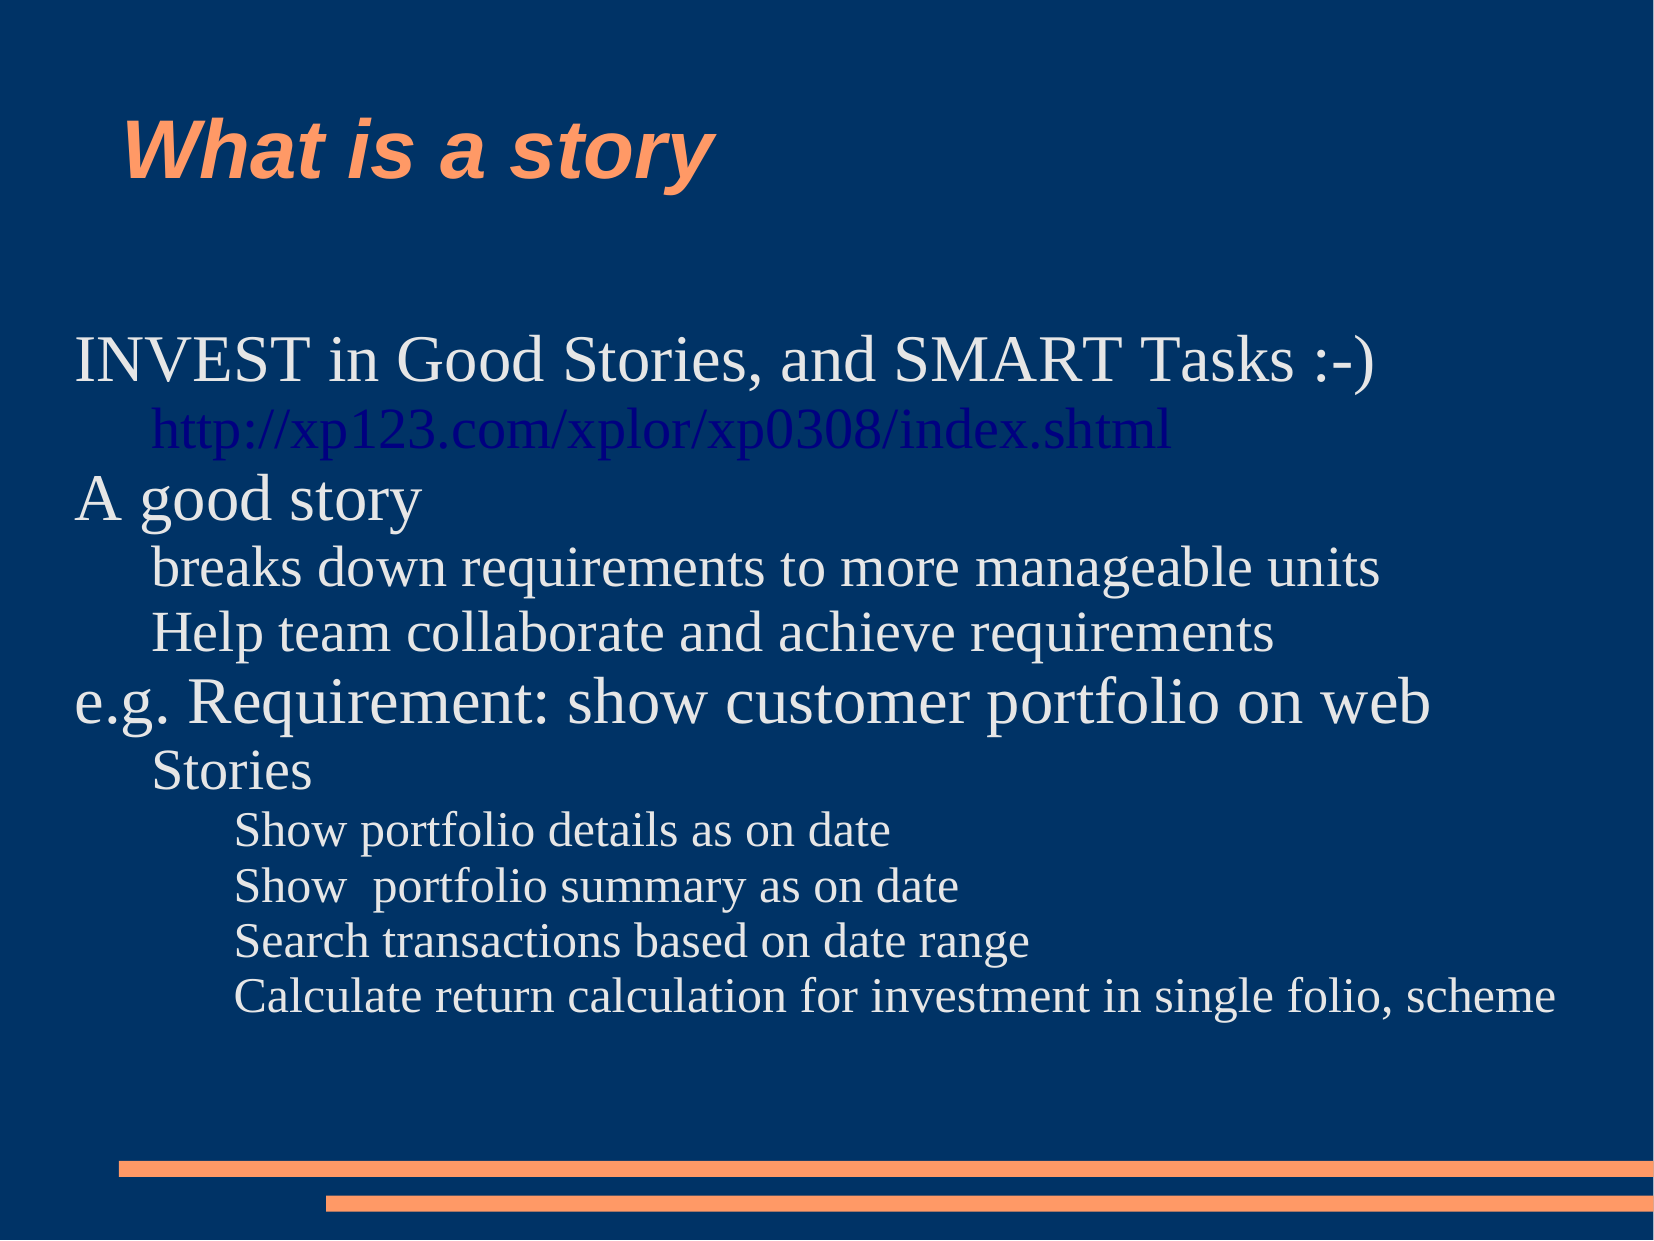

# What is a story
INVEST in Good Stories, and SMART Tasks :-)
http://xp123.com/xplor/xp0308/index.shtml
A good story
breaks down requirements to more manageable units
Help team collaborate and achieve requirements
e.g. Requirement: show customer portfolio on web
Stories
Show portfolio details as on date
Show portfolio summary as on date
Search transactions based on date range
Calculate return calculation for investment in single folio, scheme